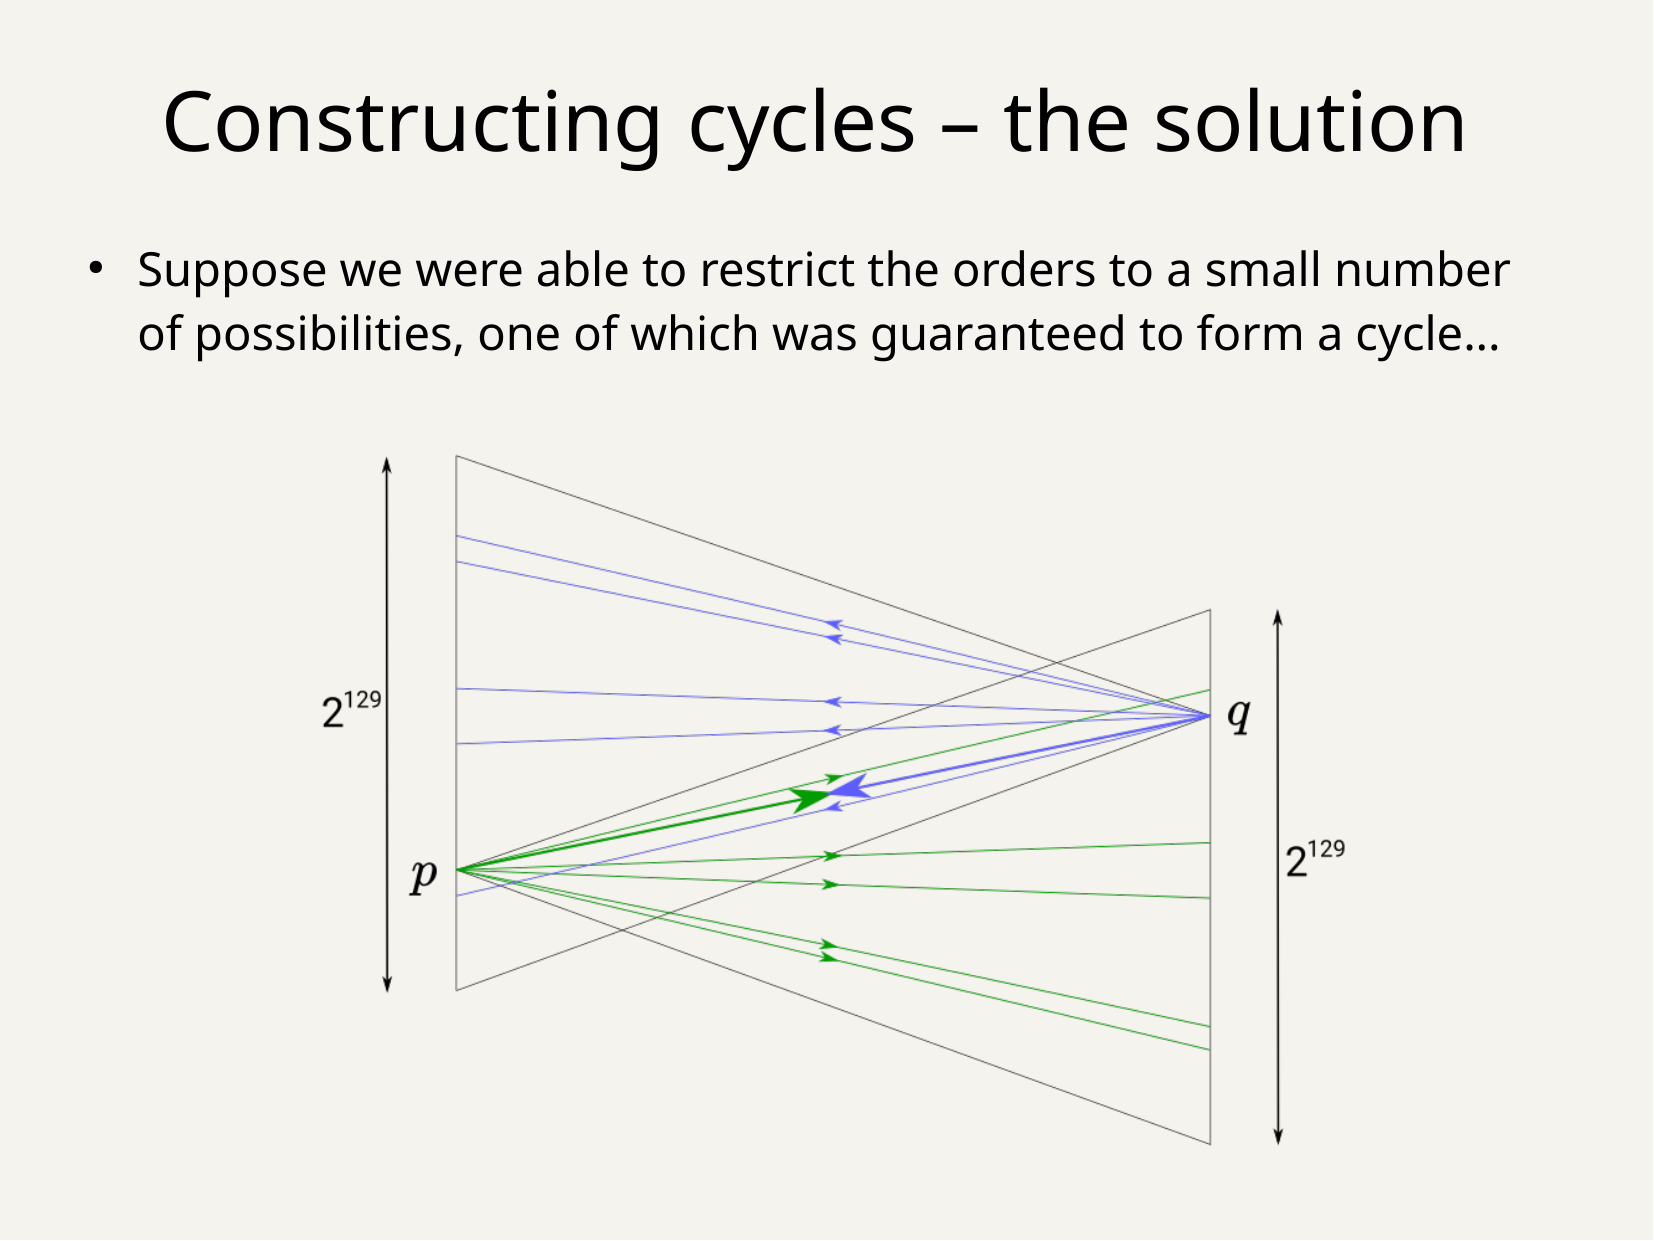

# Constructing cycles – the solution
Suppose we were able to restrict the orders to a small number of possibilities, one of which was guaranteed to form a cycle...